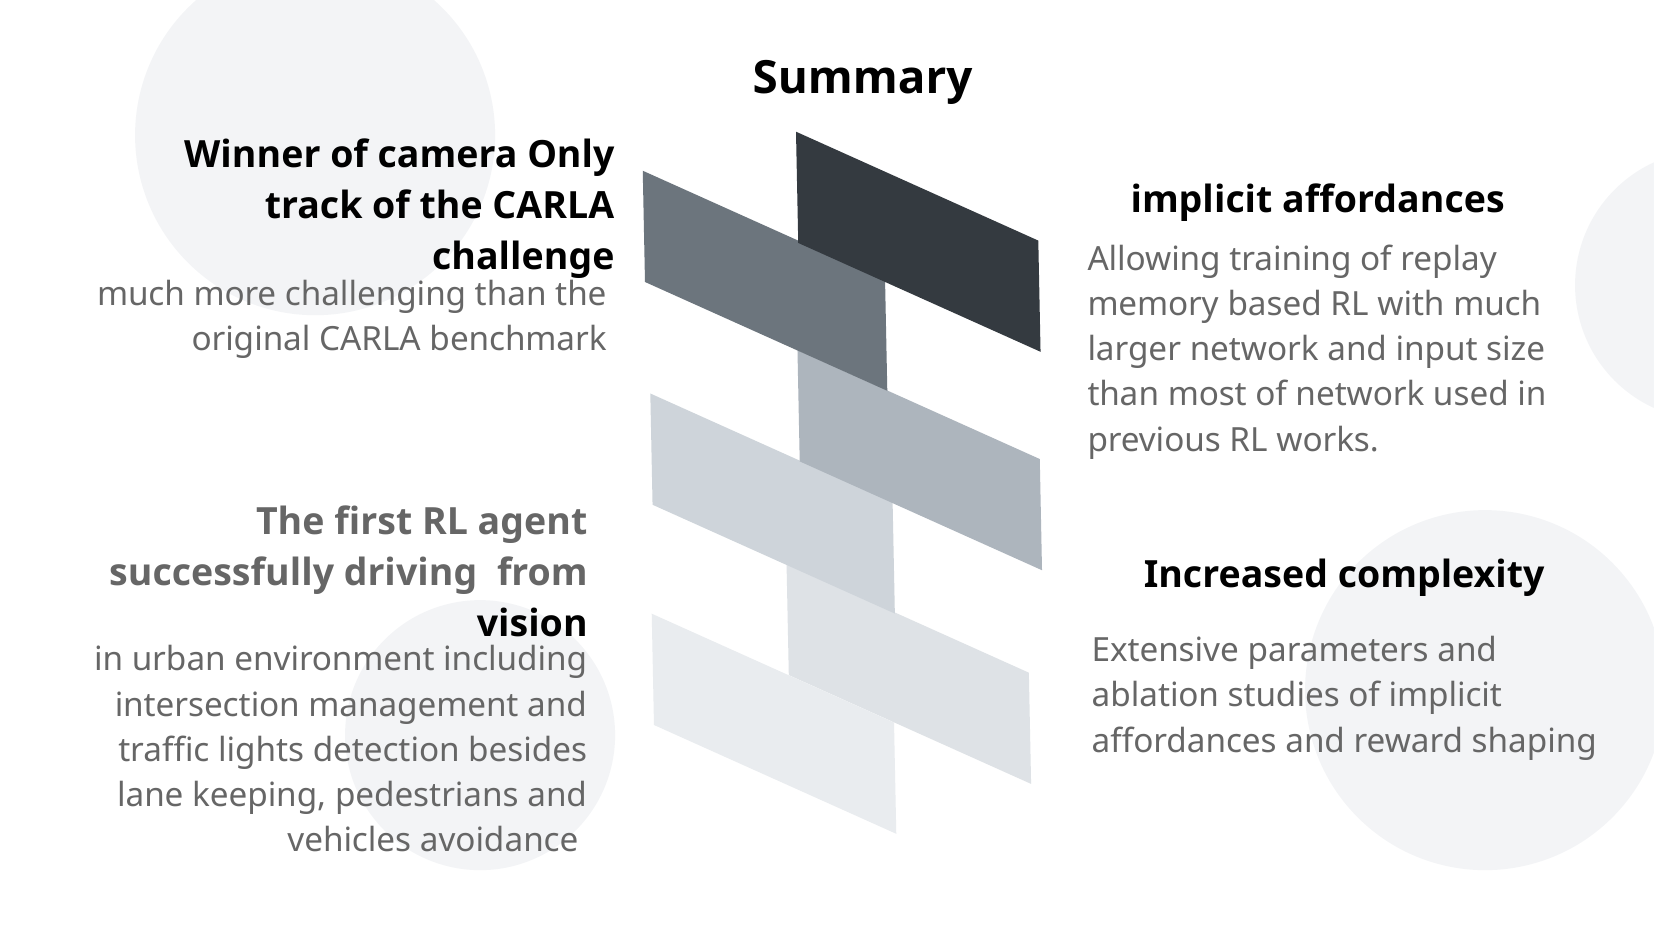

Summary
Winner of camera Only track of the CARLA challenge
implicit affordances
Allowing training of replay memory based RL with much larger network and input size than most of network used in previous RL works.
much more challenging than the original CARLA benchmark
The first RL agent successfully driving from vision
Increased complexity
Extensive parameters and ablation studies of implicit affordances and reward shaping
 in urban environment including intersection management and traffic lights detection besides lane keeping, pedestrians and vehicles avoidance